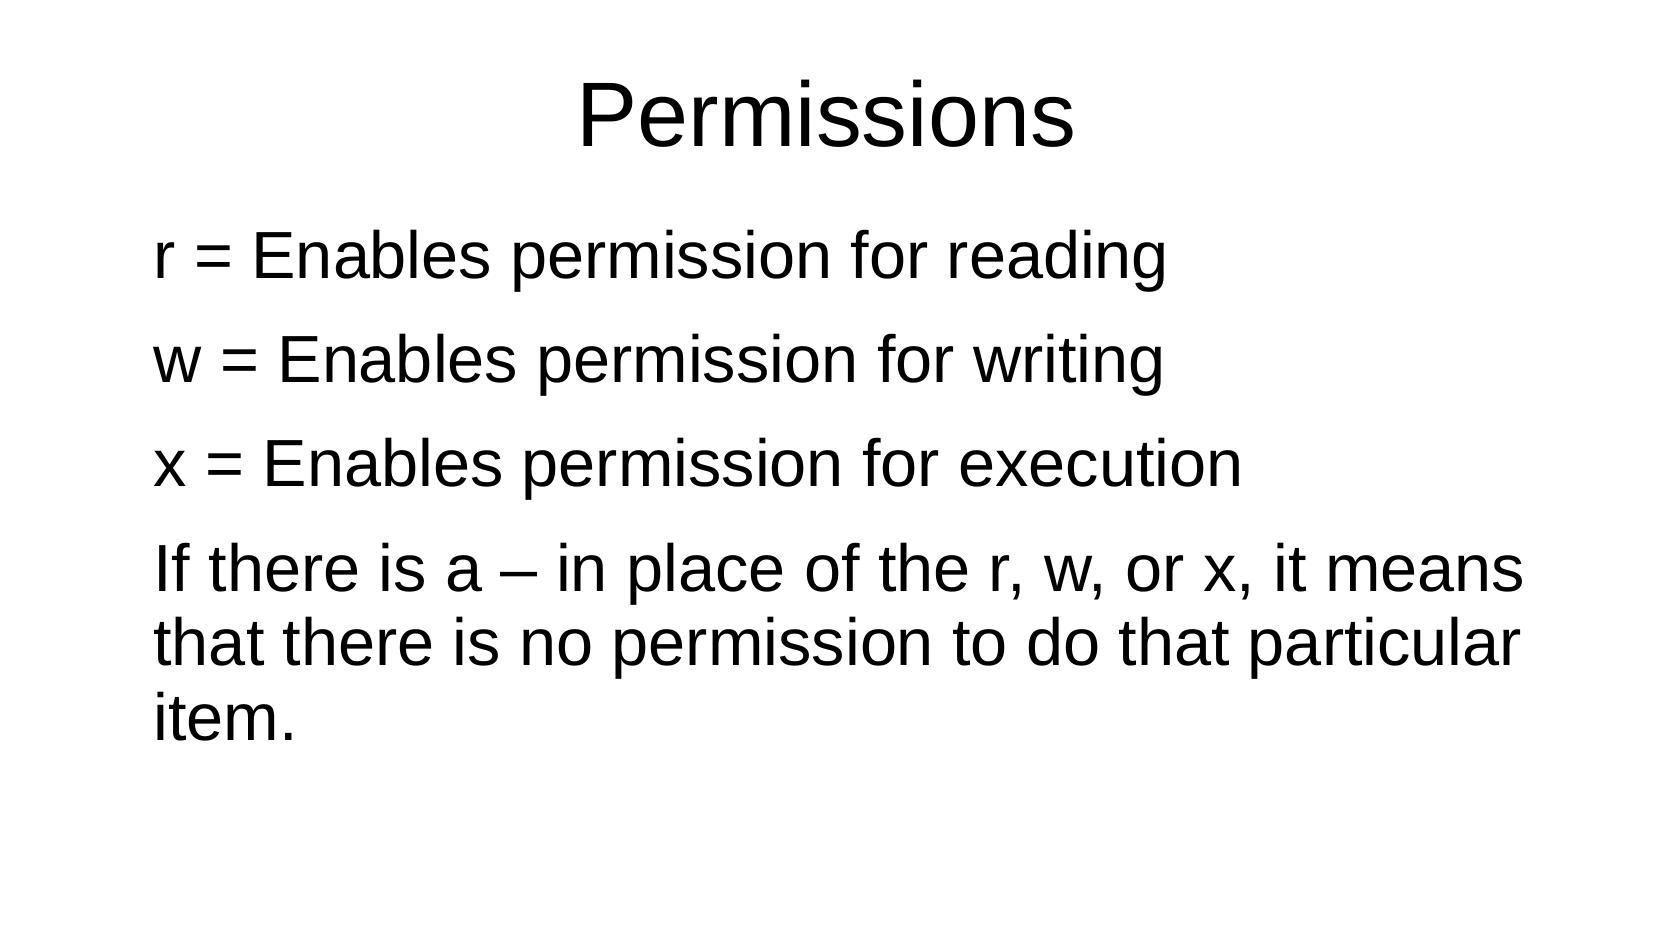

# Permissions
r = Enables permission for reading
w = Enables permission for writing
x = Enables permission for execution
If there is a – in place of the r, w, or x, it means that there is no permission to do that particular item.